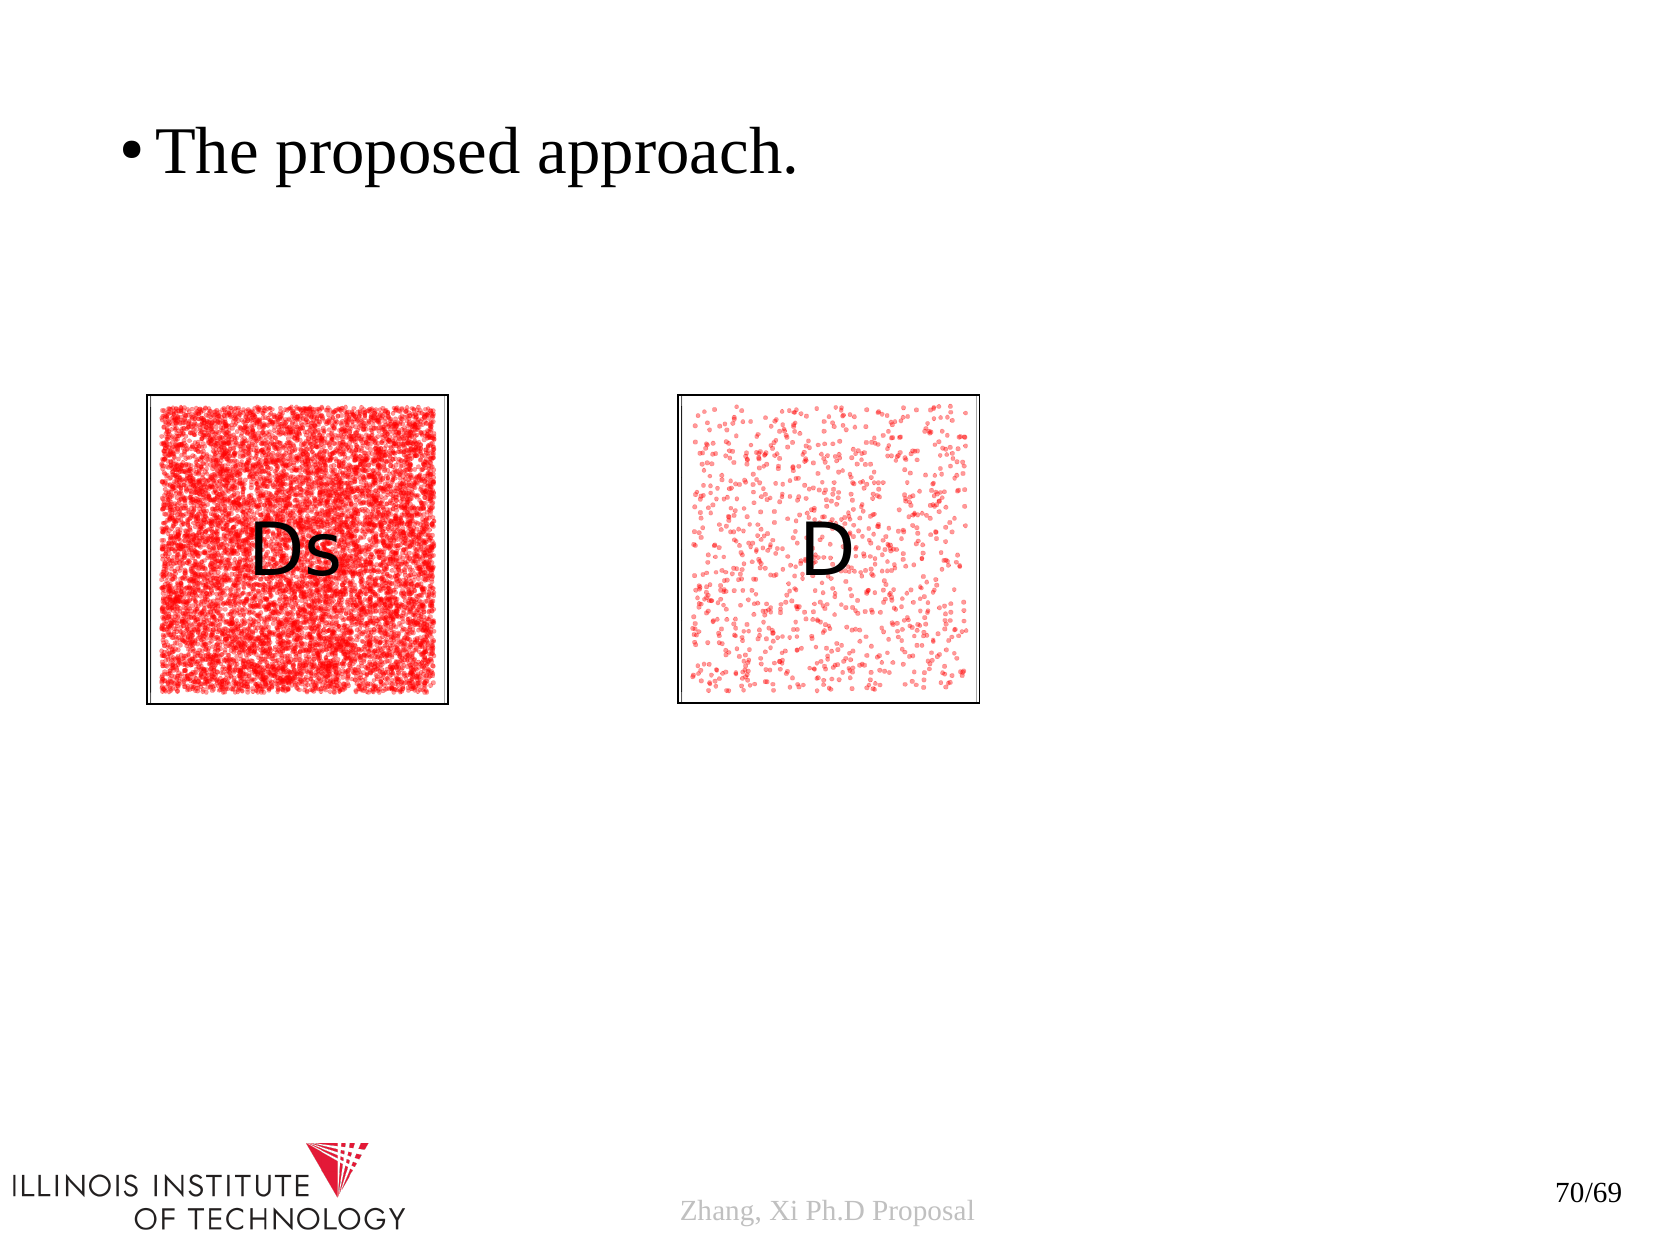

The proposed approach.
70
Zhang, Xi Ph.D Proposal